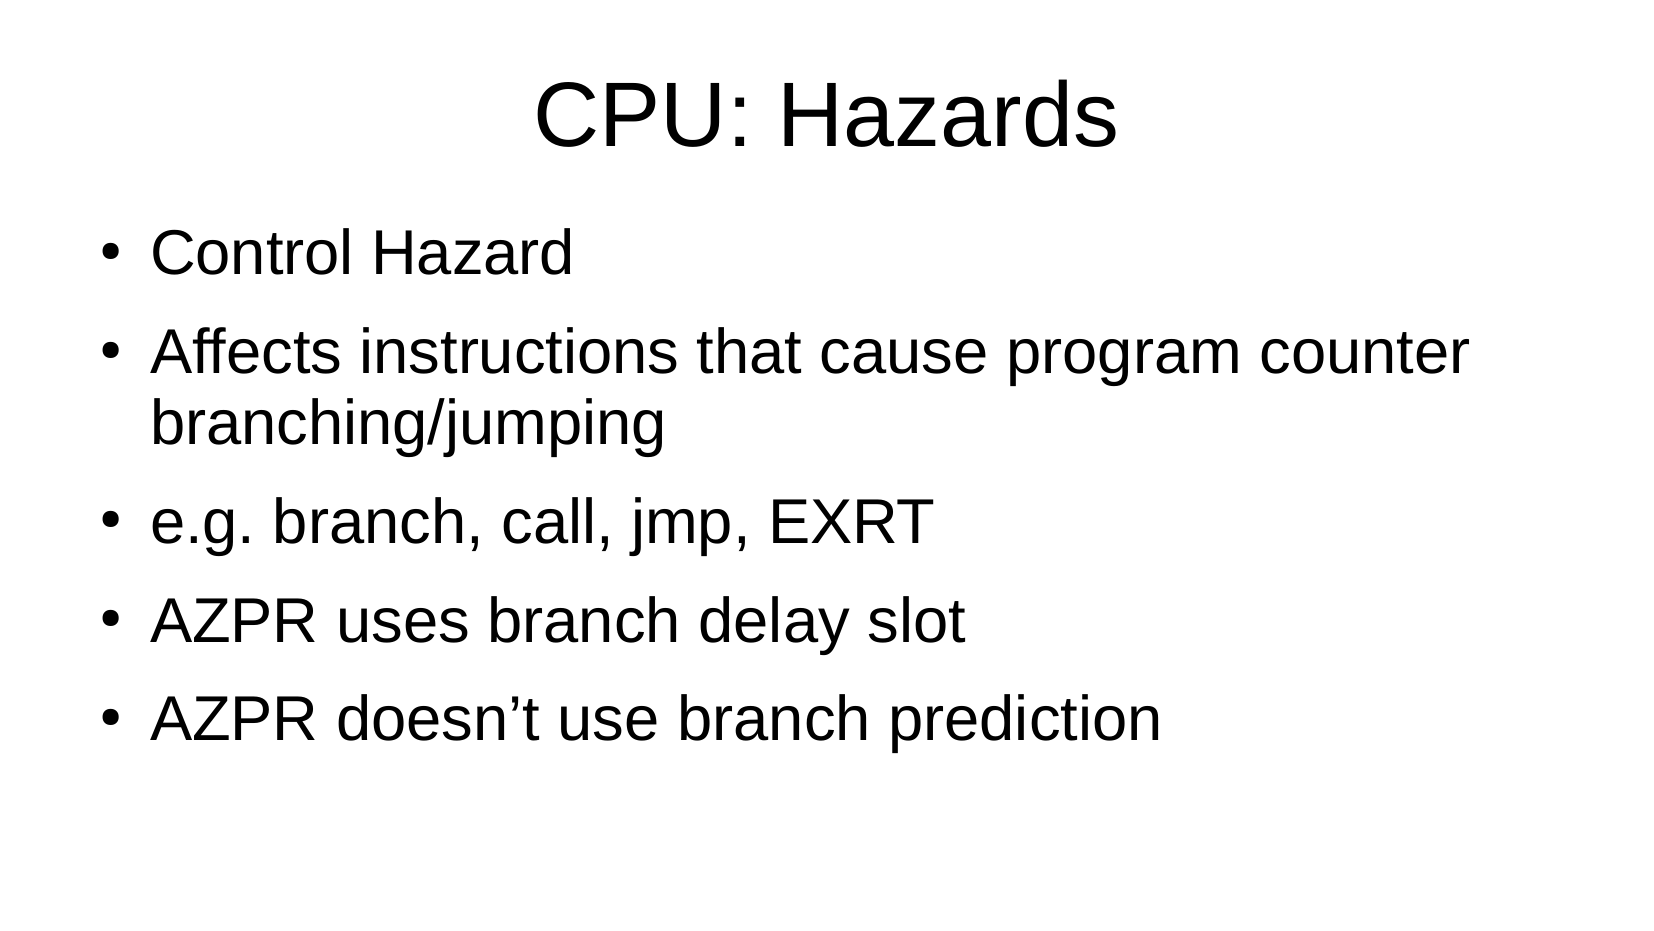

# CPU: Hazards
Control Hazard
Affects instructions that cause program counter branching/jumping
e.g. branch, call, jmp, EXRT
AZPR uses branch delay slot
AZPR doesn’t use branch prediction